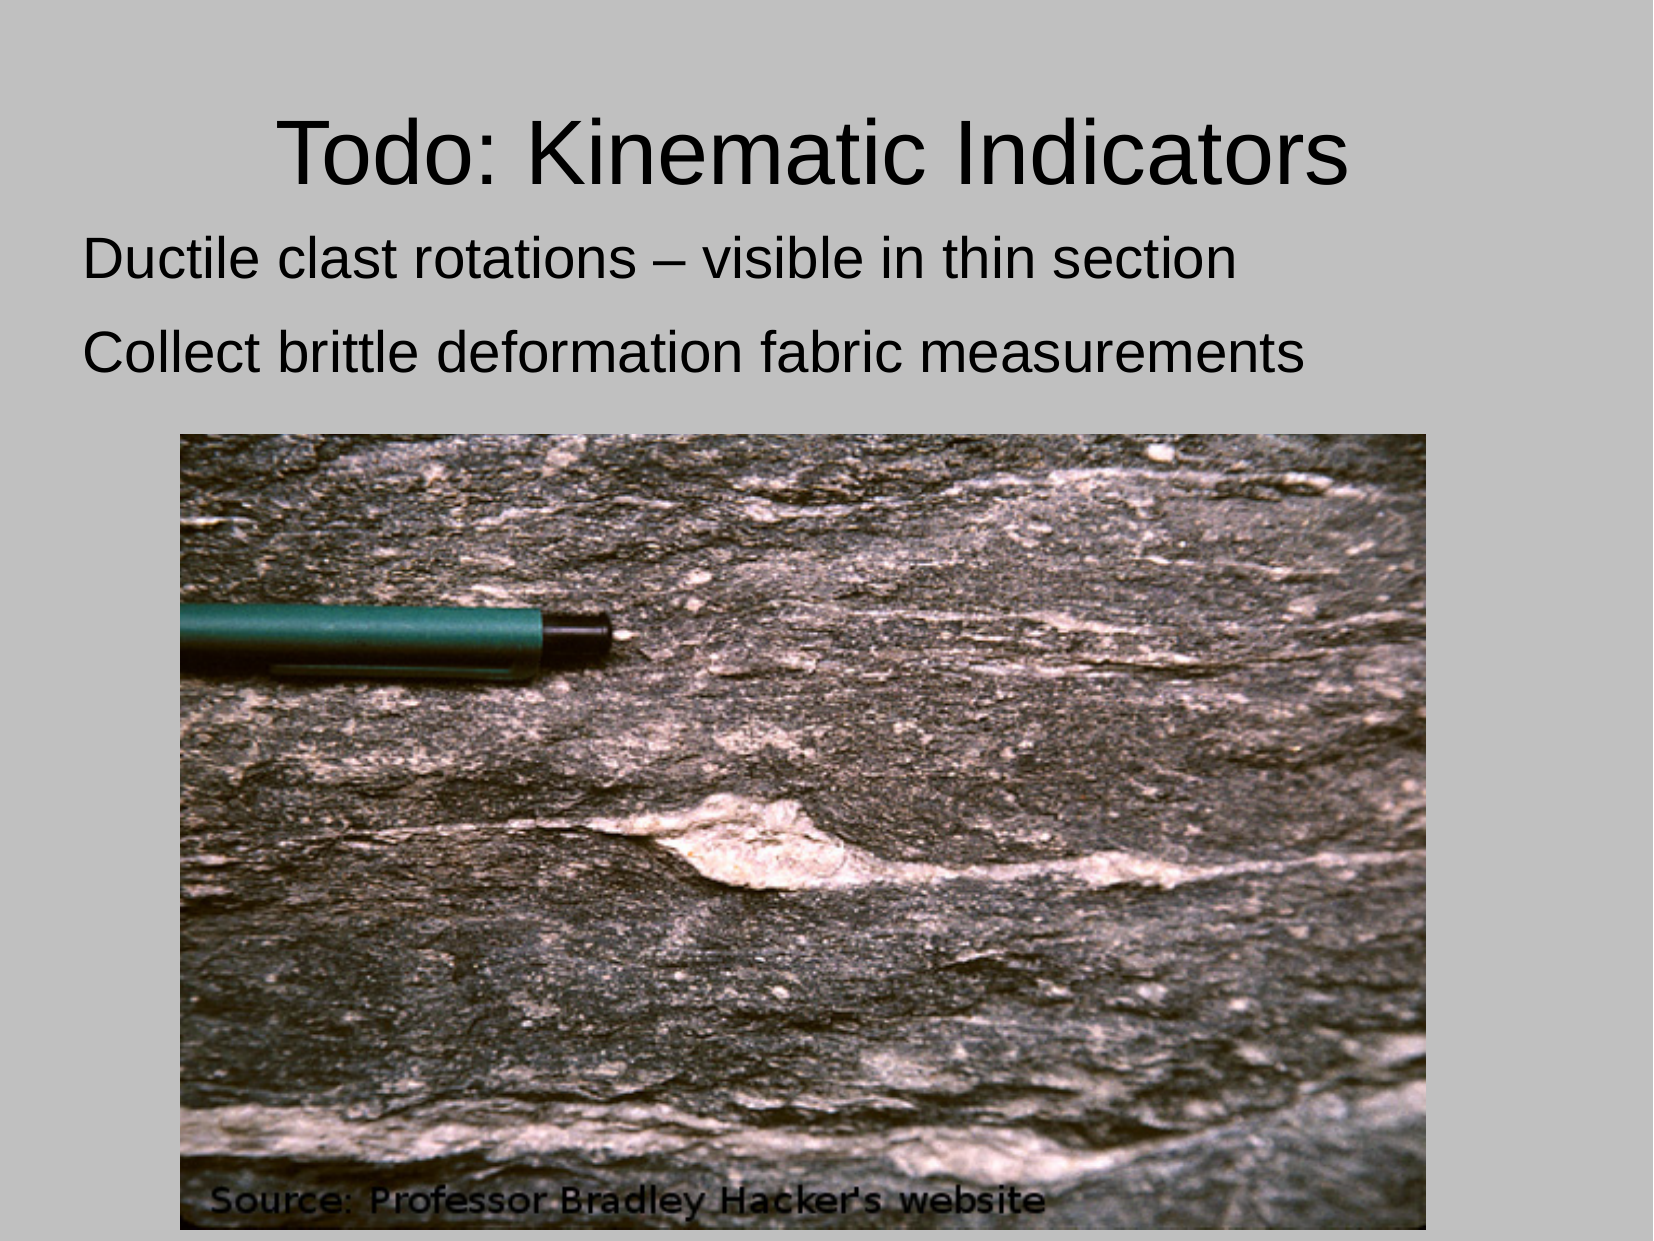

# Todo: Kinematic Indicators
Ductile clast rotations – visible in thin section
Collect brittle deformation fabric measurements